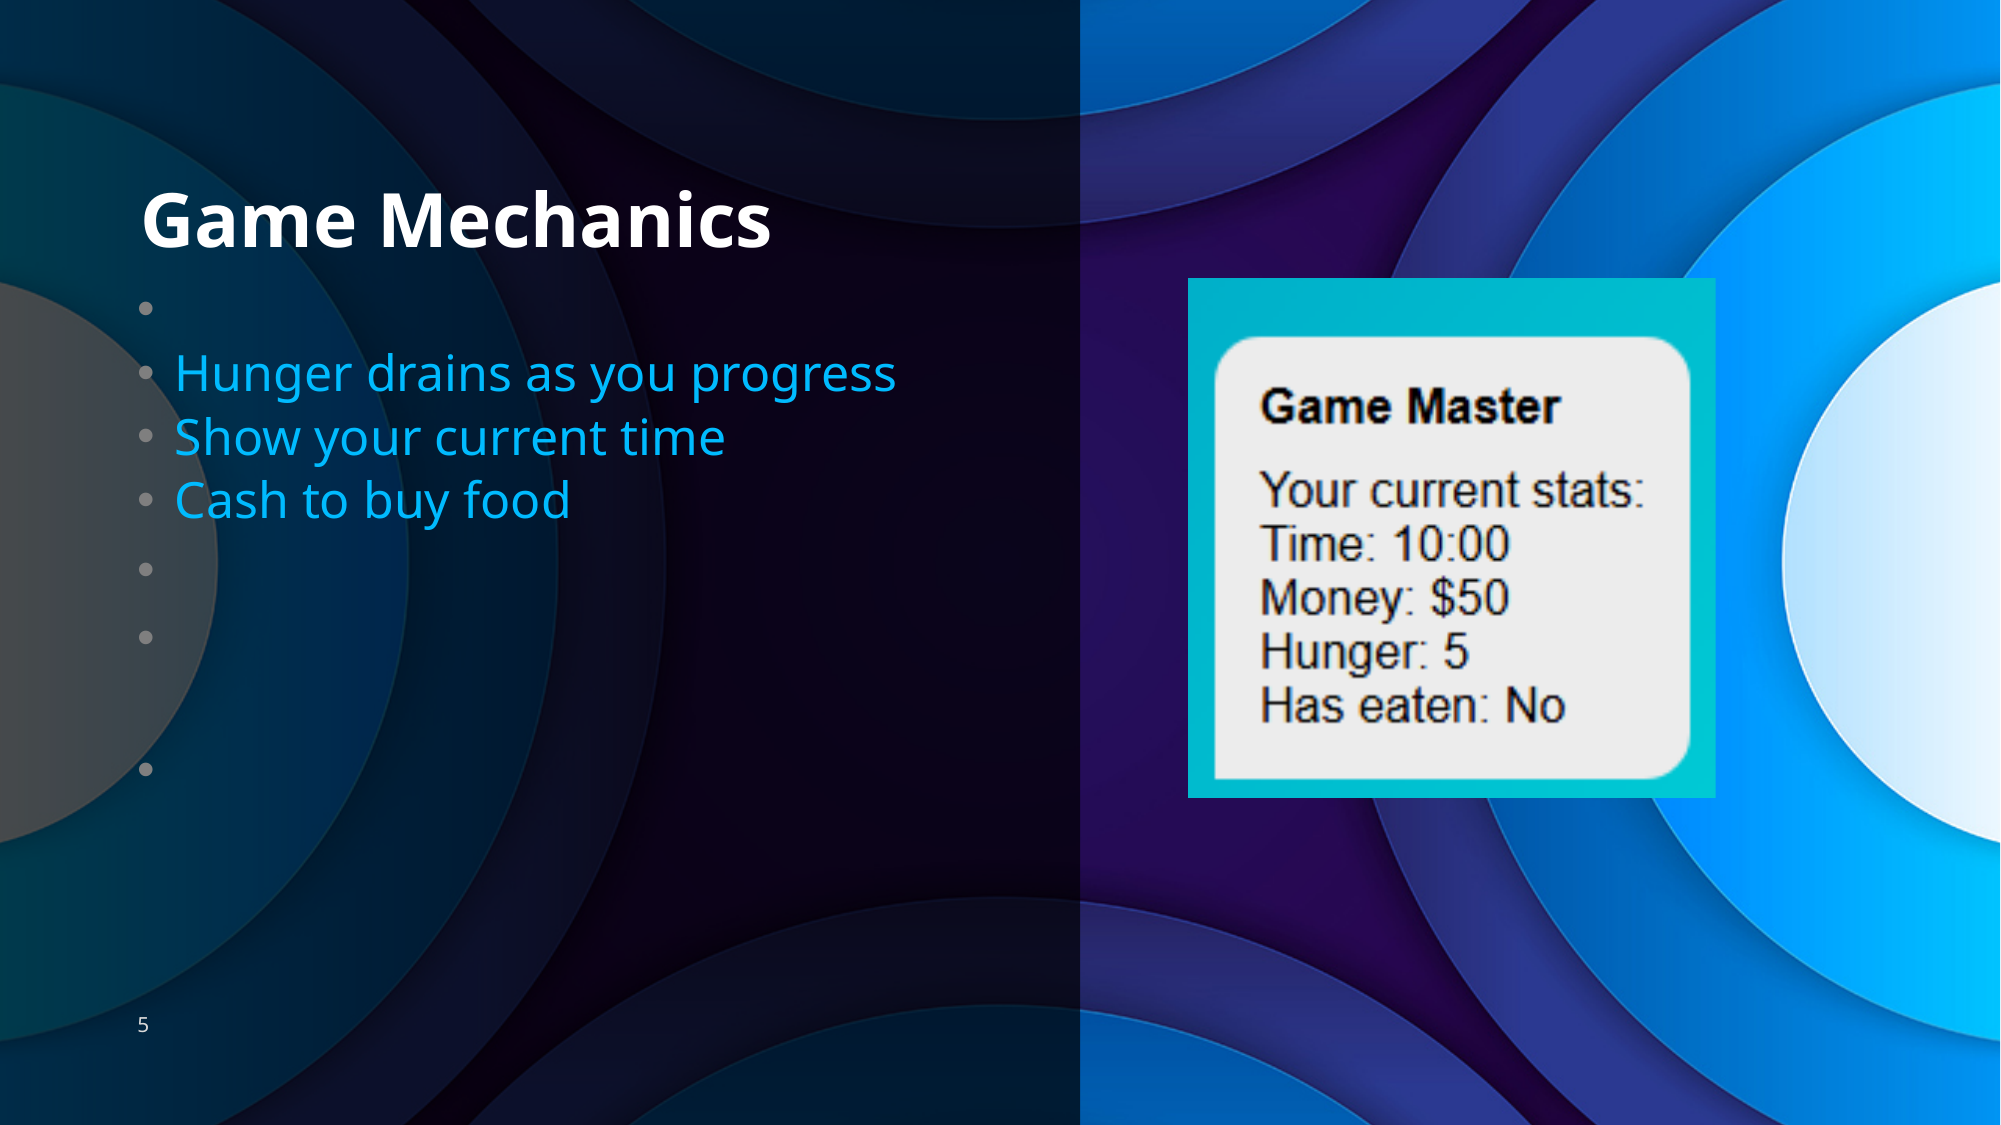

# Game Mechanics
Hunger drains as you progress
Show your current time
Cash to buy food